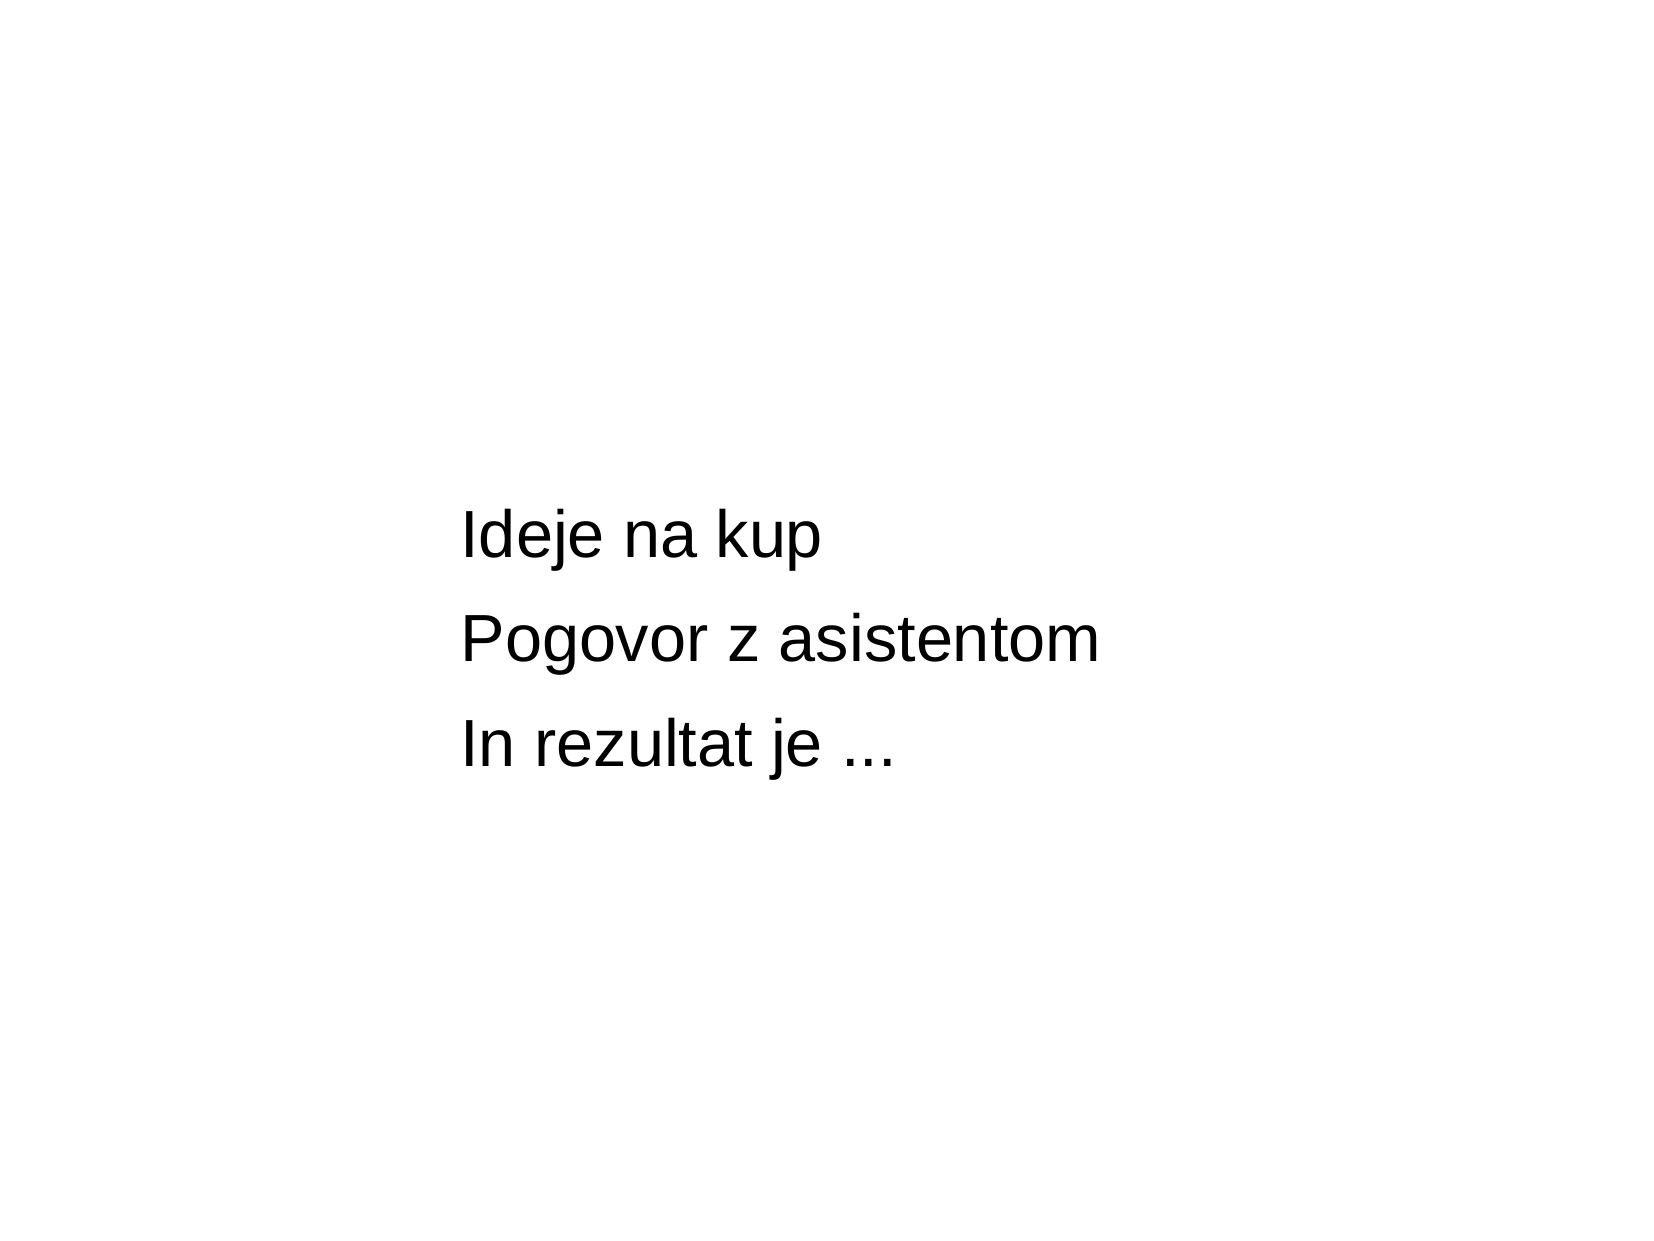

# Ideje na kup
Pogovor z asistentom
In rezultat je ...